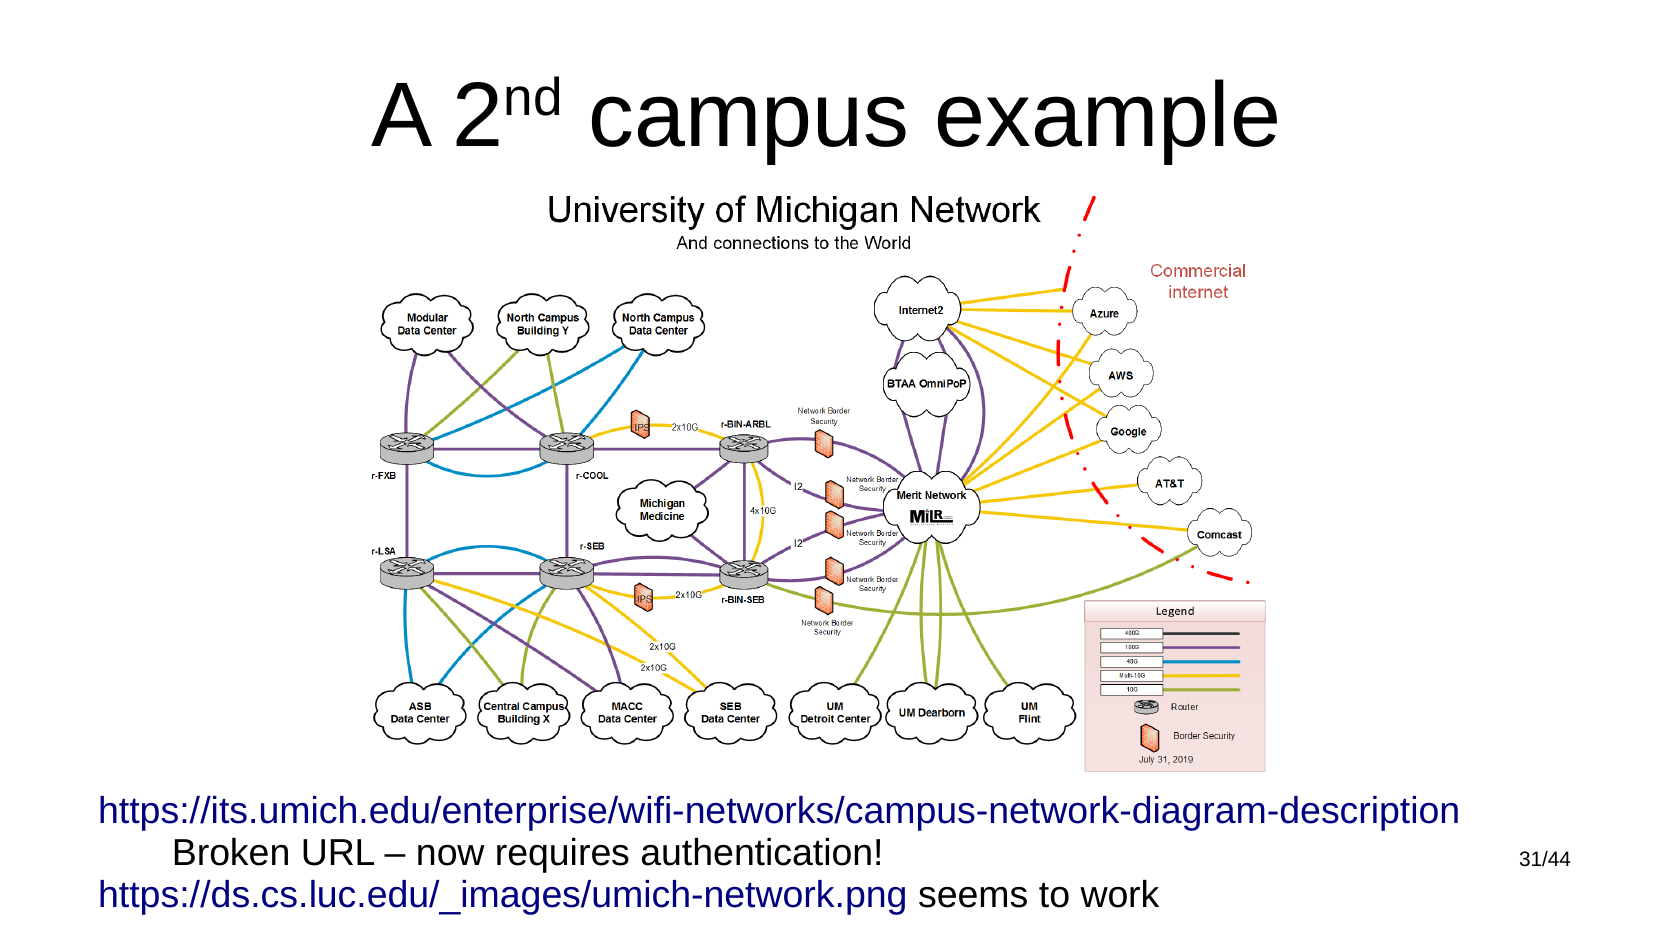

# A 2nd campus example
https://its.umich.edu/enterprise/wifi-networks/campus-network-diagram-description
	Broken URL – now requires authentication! https://ds.cs.luc.edu/_images/umich-network.png seems to work
31